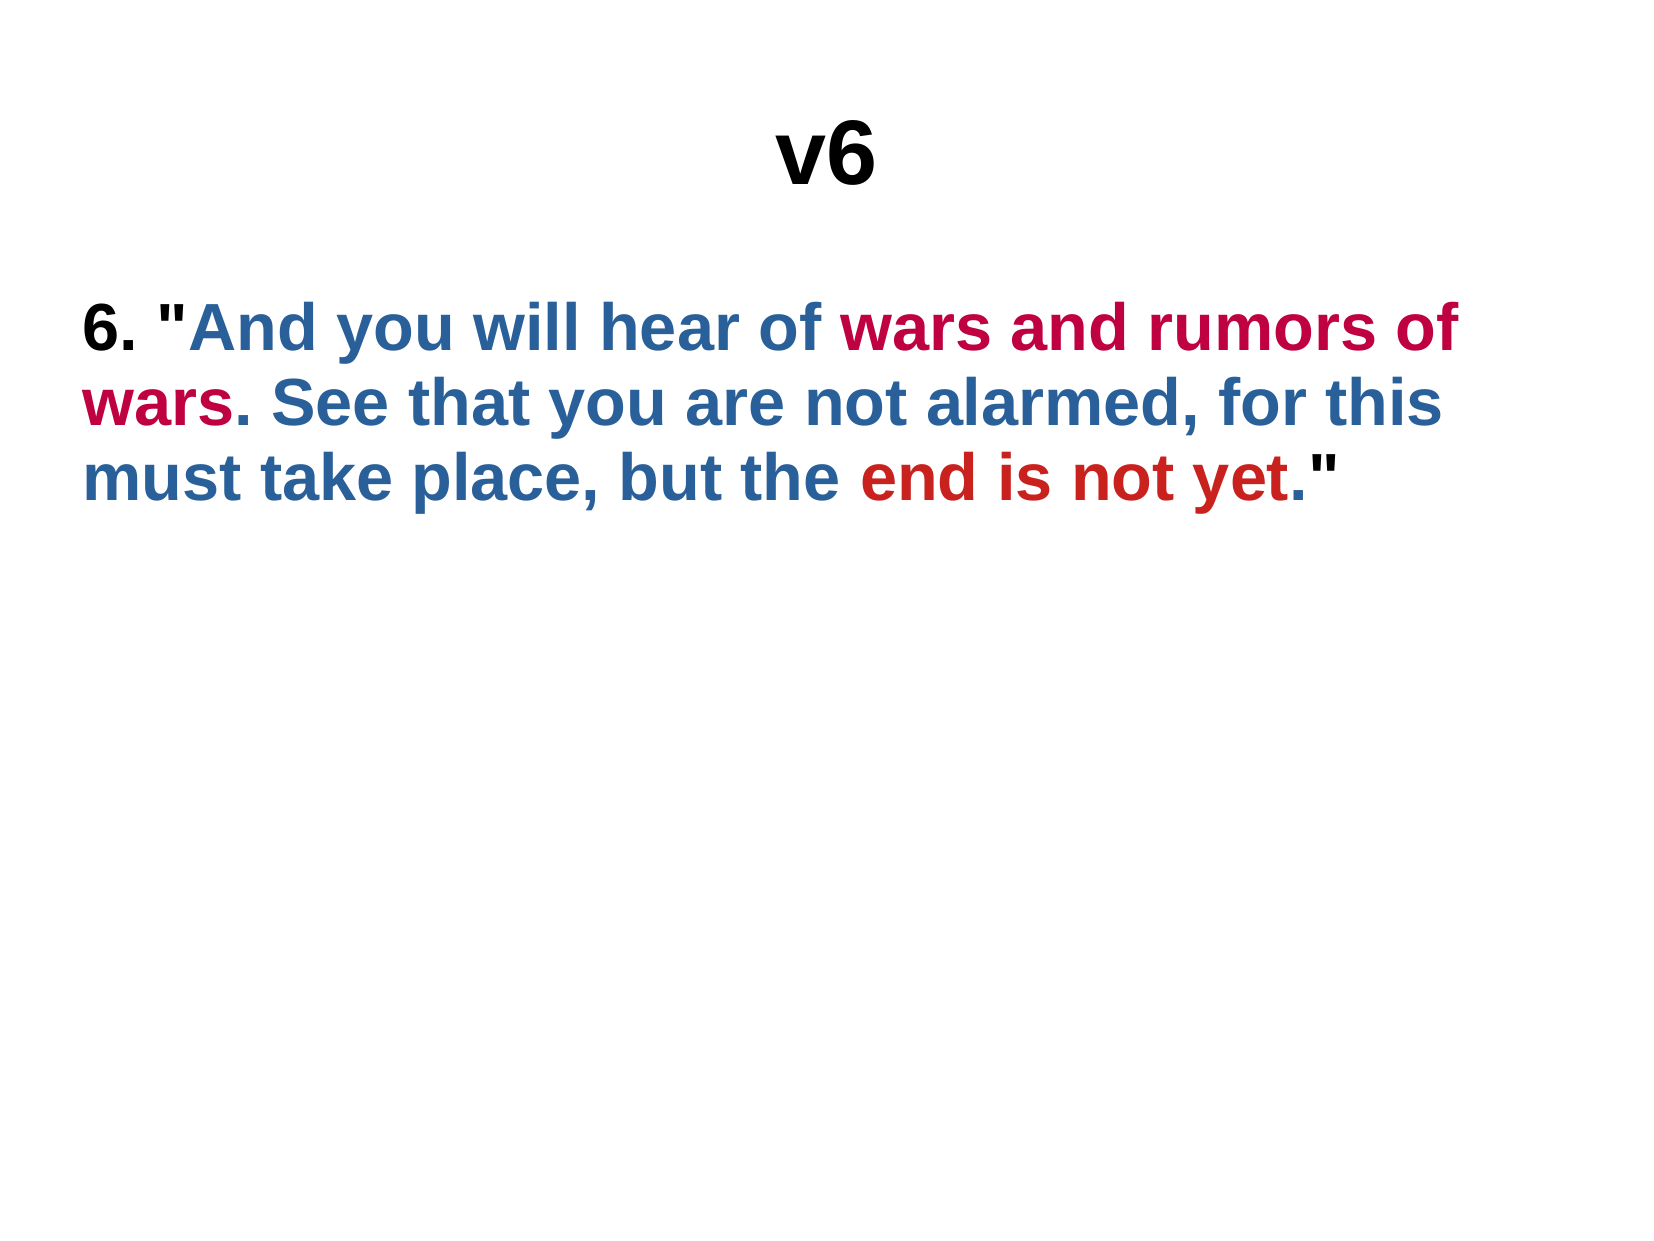

# v6
6. "And you will hear of wars and rumors of wars. See that you are not alarmed, for this must take place, but the end is not yet."